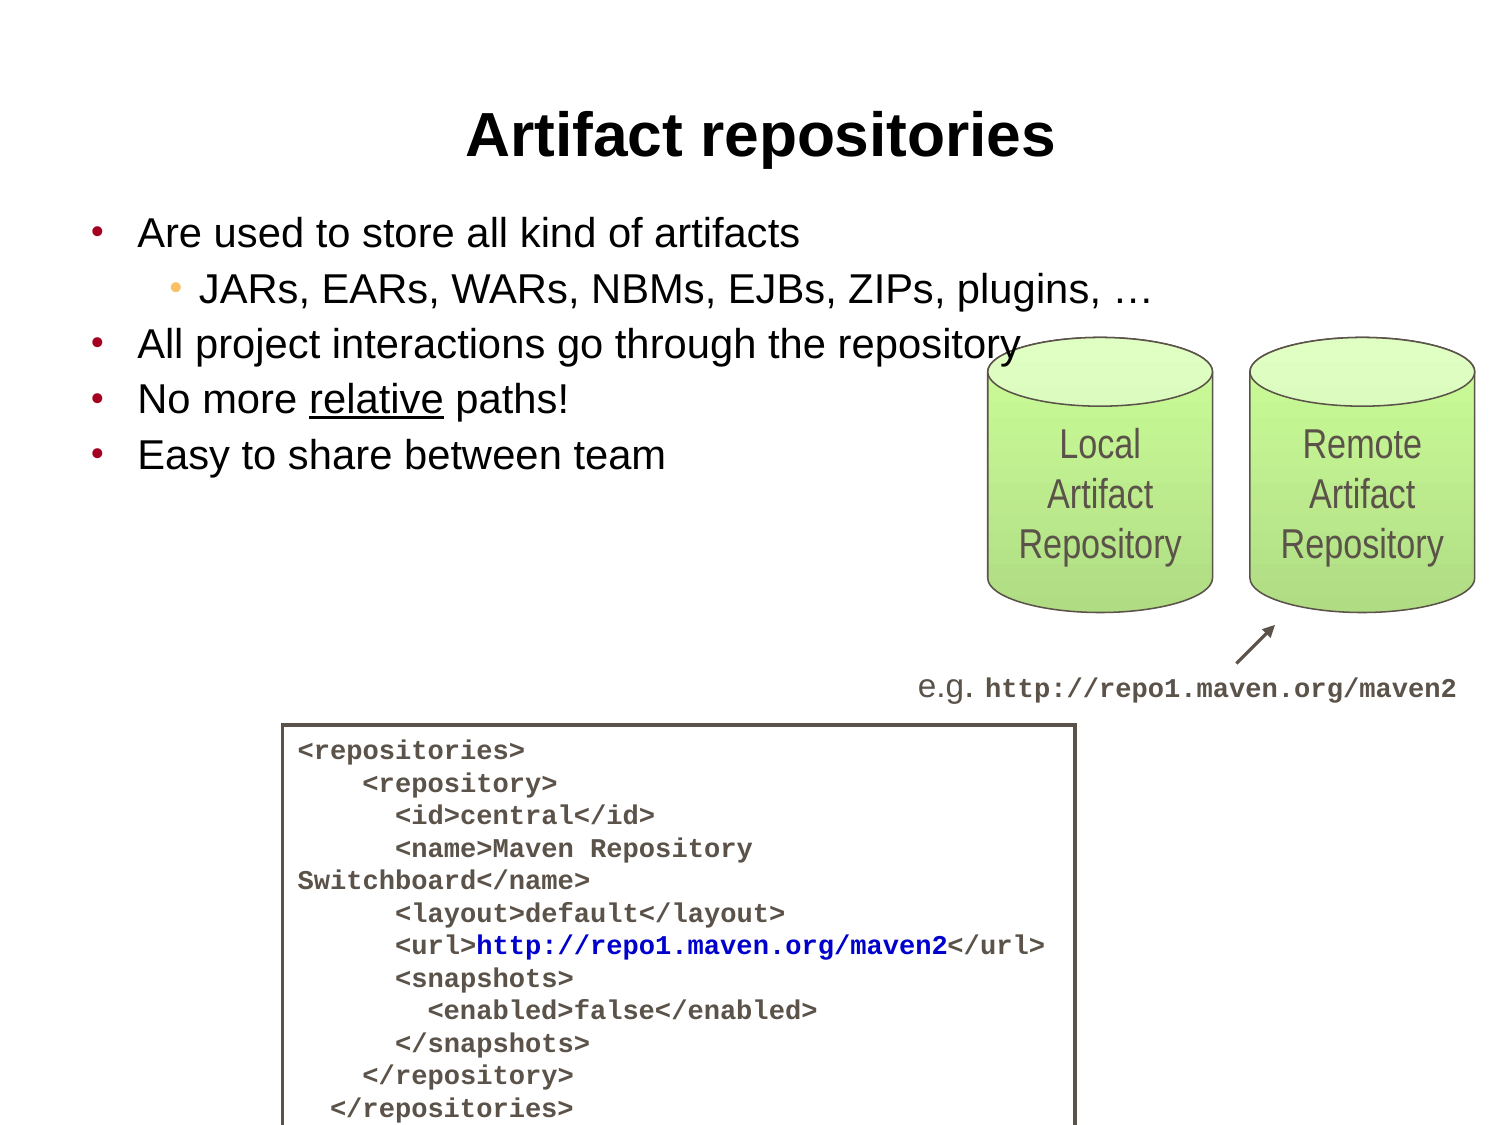

# Artifact repositories
Are used to store all kind of artifacts
JARs, EARs, WARs, NBMs, EJBs, ZIPs, plugins, …
All project interactions go through the repository
No more relative paths!
Easy to share between team
Local
Artifact
Repository
Remote
Artifact
Repository
e.g. http://repo1.maven.org/maven2
<repositories>
 <repository>
 <id>central</id>
 <name>Maven Repository Switchboard</name>
 <layout>default</layout>
 <url>http://repo1.maven.org/maven2</url>
 <snapshots>
 <enabled>false</enabled>
 </snapshots>
 </repository>
 </repositories>